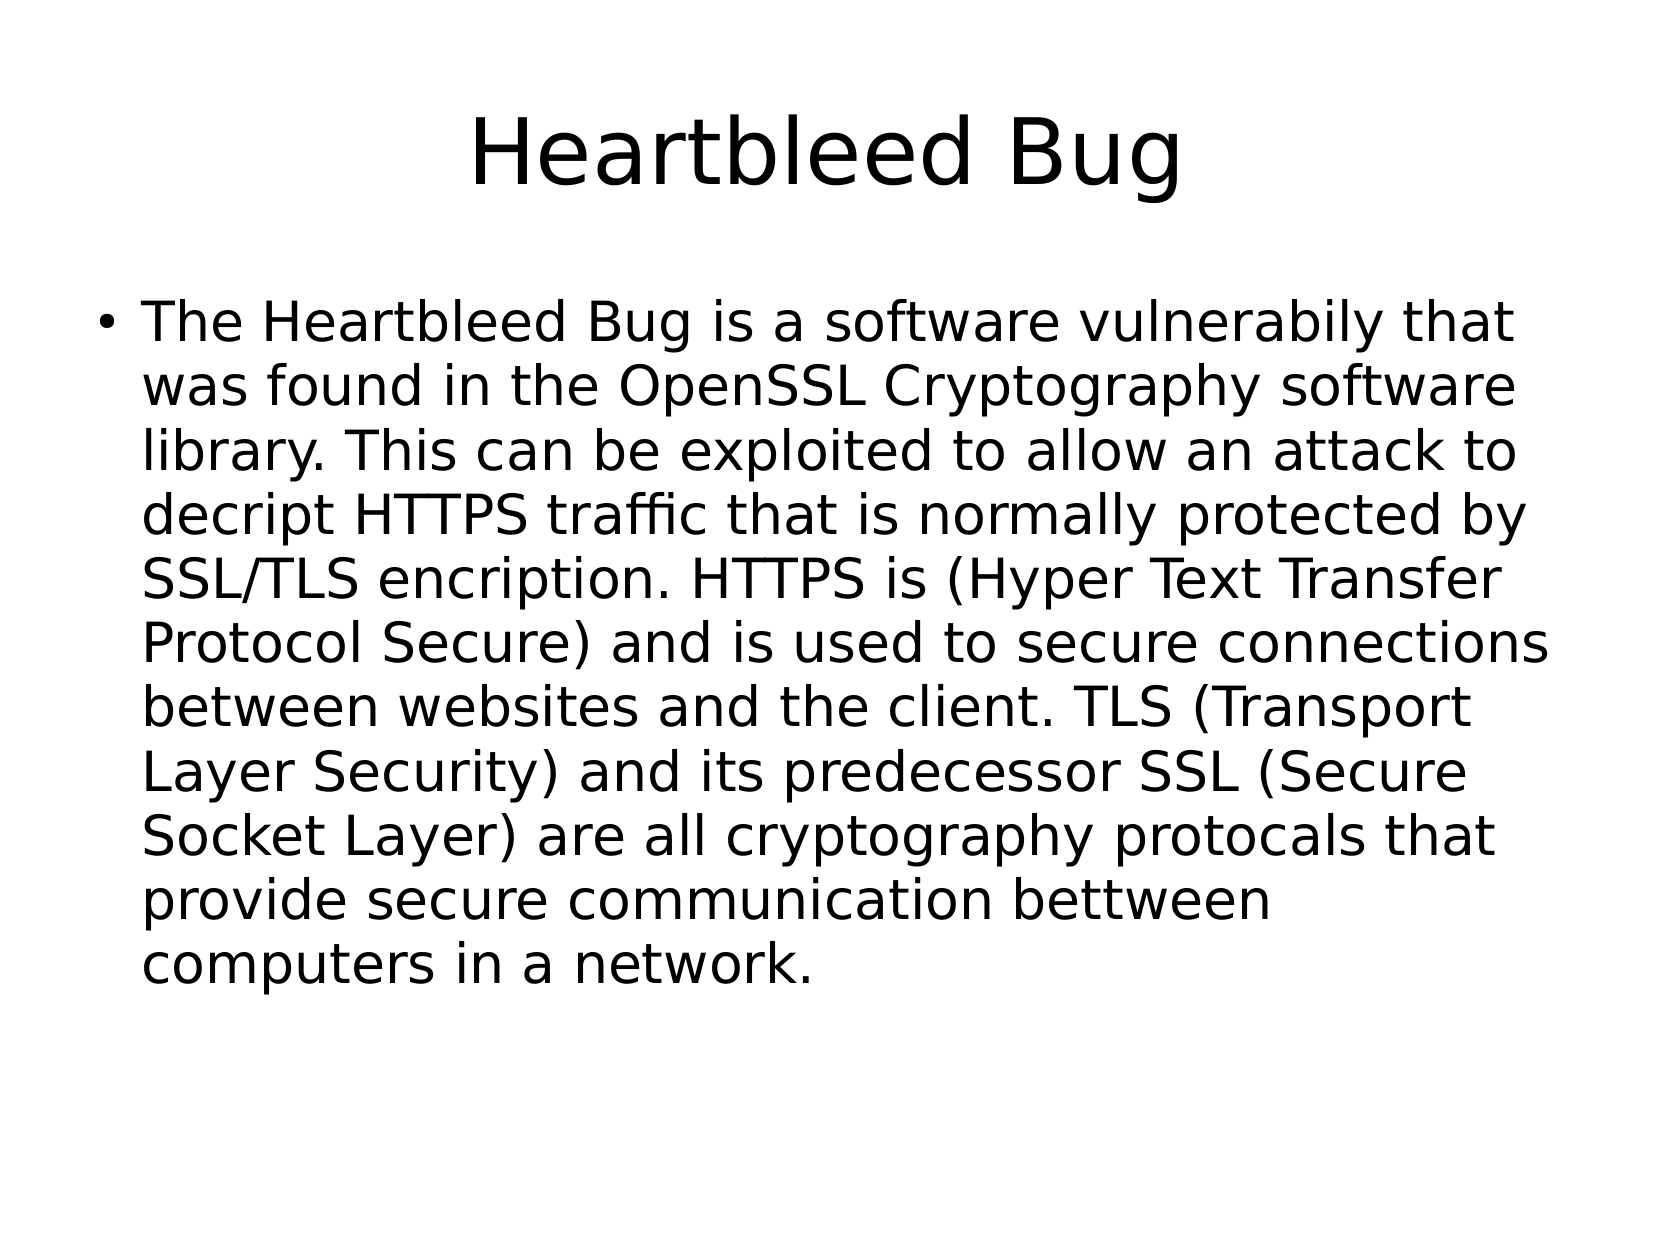

# Heartbleed Bug
The Heartbleed Bug is a software vulnerabily that was found in the OpenSSL Cryptography software library. This can be exploited to allow an attack to decript HTTPS traffic that is normally protected by SSL/TLS encription. HTTPS is (Hyper Text Transfer Protocol Secure) and is used to secure connections between websites and the client. TLS (Transport Layer Security) and its predecessor SSL (Secure Socket Layer) are all cryptography protocals that provide secure communication bettween computers in a network.